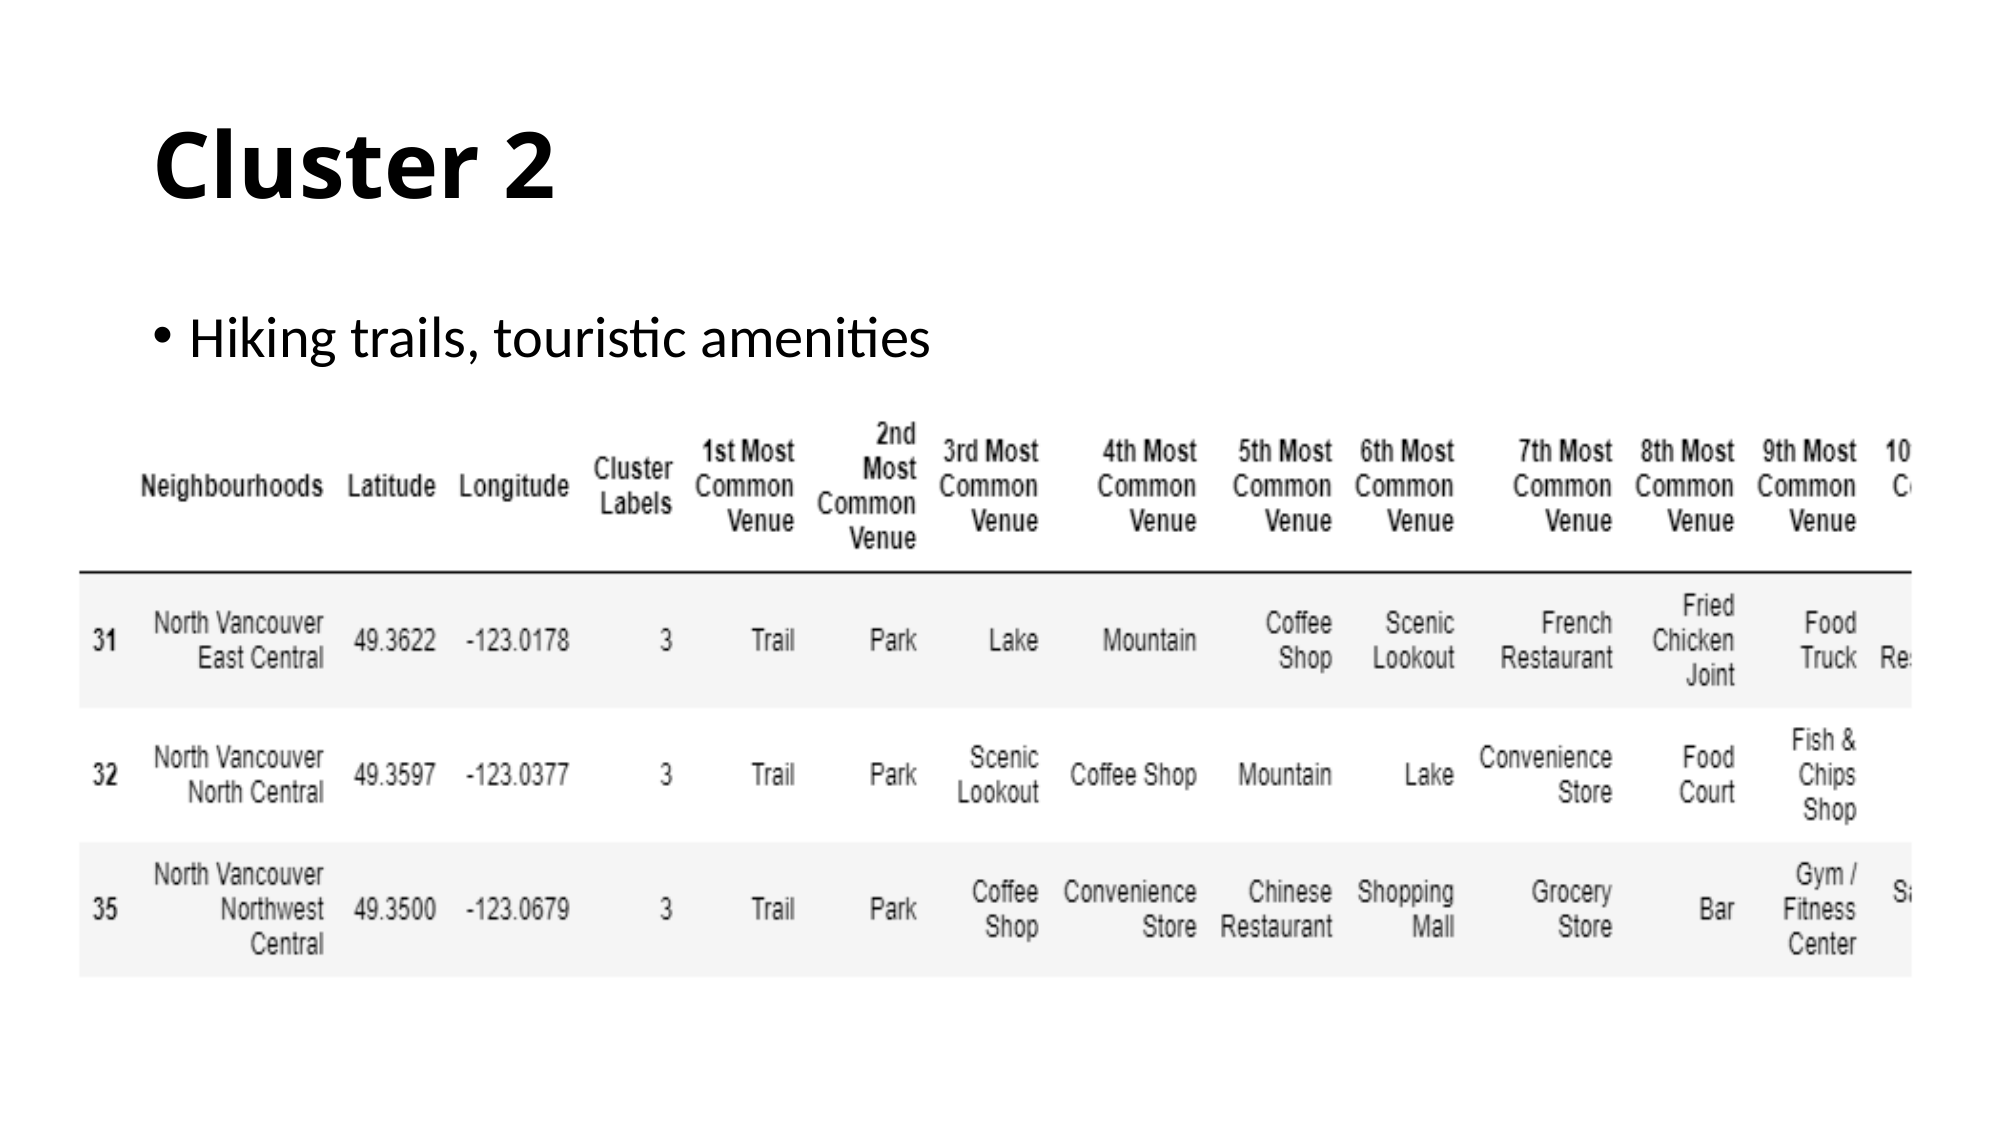

# Cluster 2
Hiking trails, touristic amenities